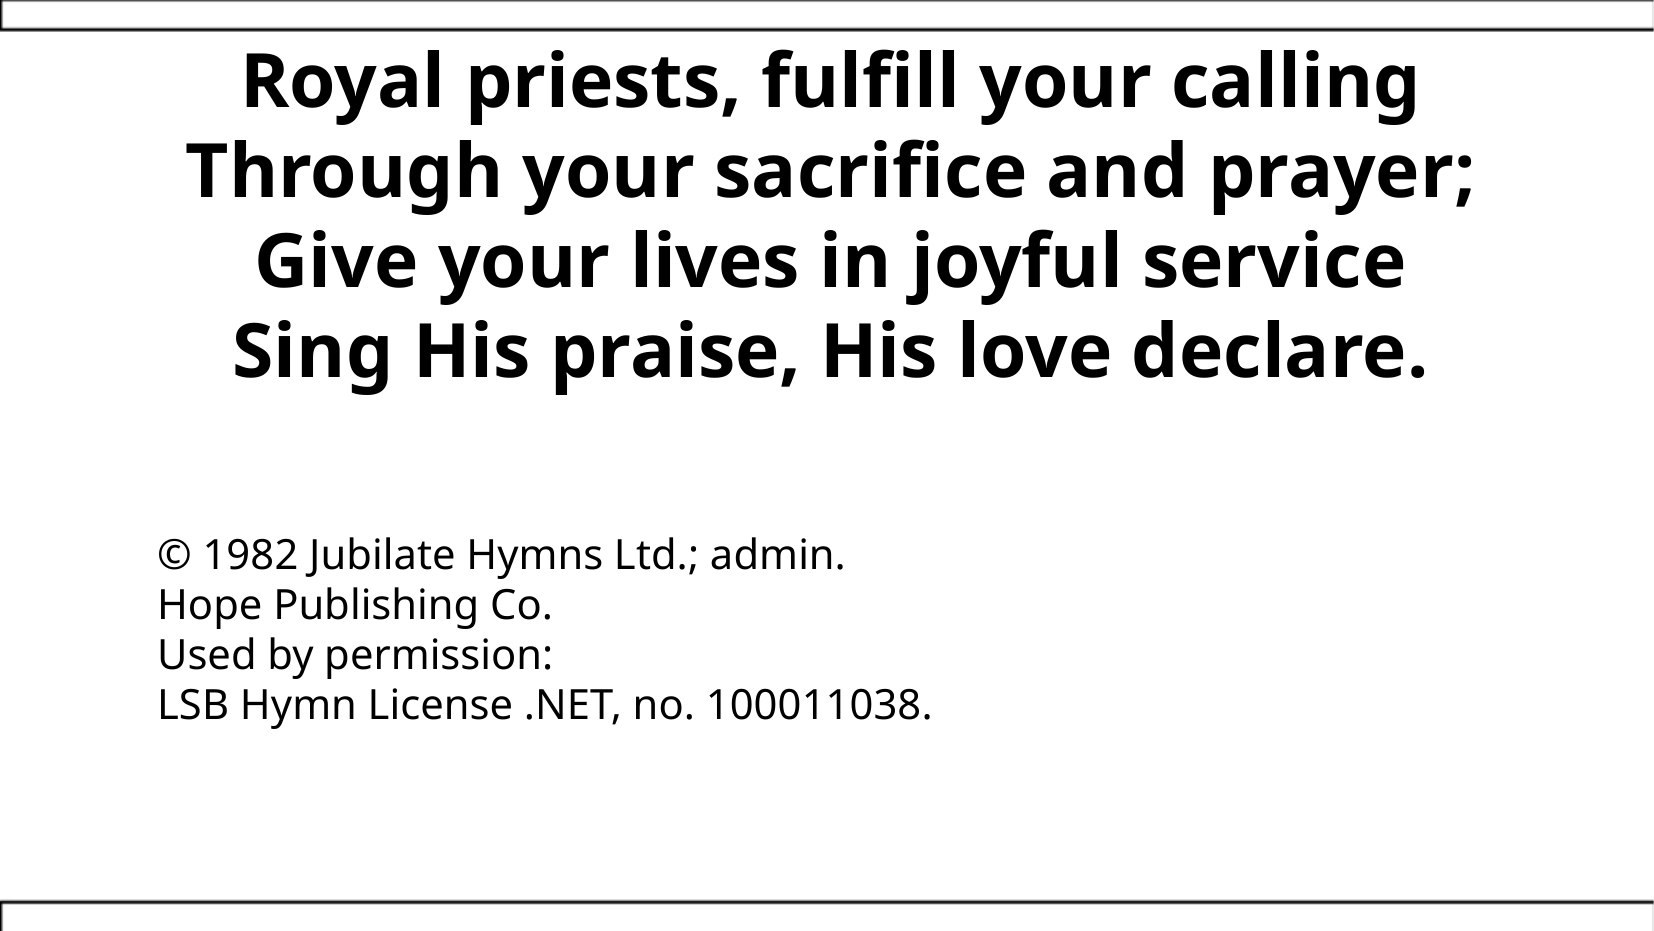

Royal priests, fulfill your calling
Through your sacrifice and prayer;
Give your lives in joyful service
Sing His praise, His love declare.
 © 1982 Jubilate Hymns Ltd.; admin.
 Hope Publishing Co.
 Used by permission:
 LSB Hymn License .NET, no. 100011038.